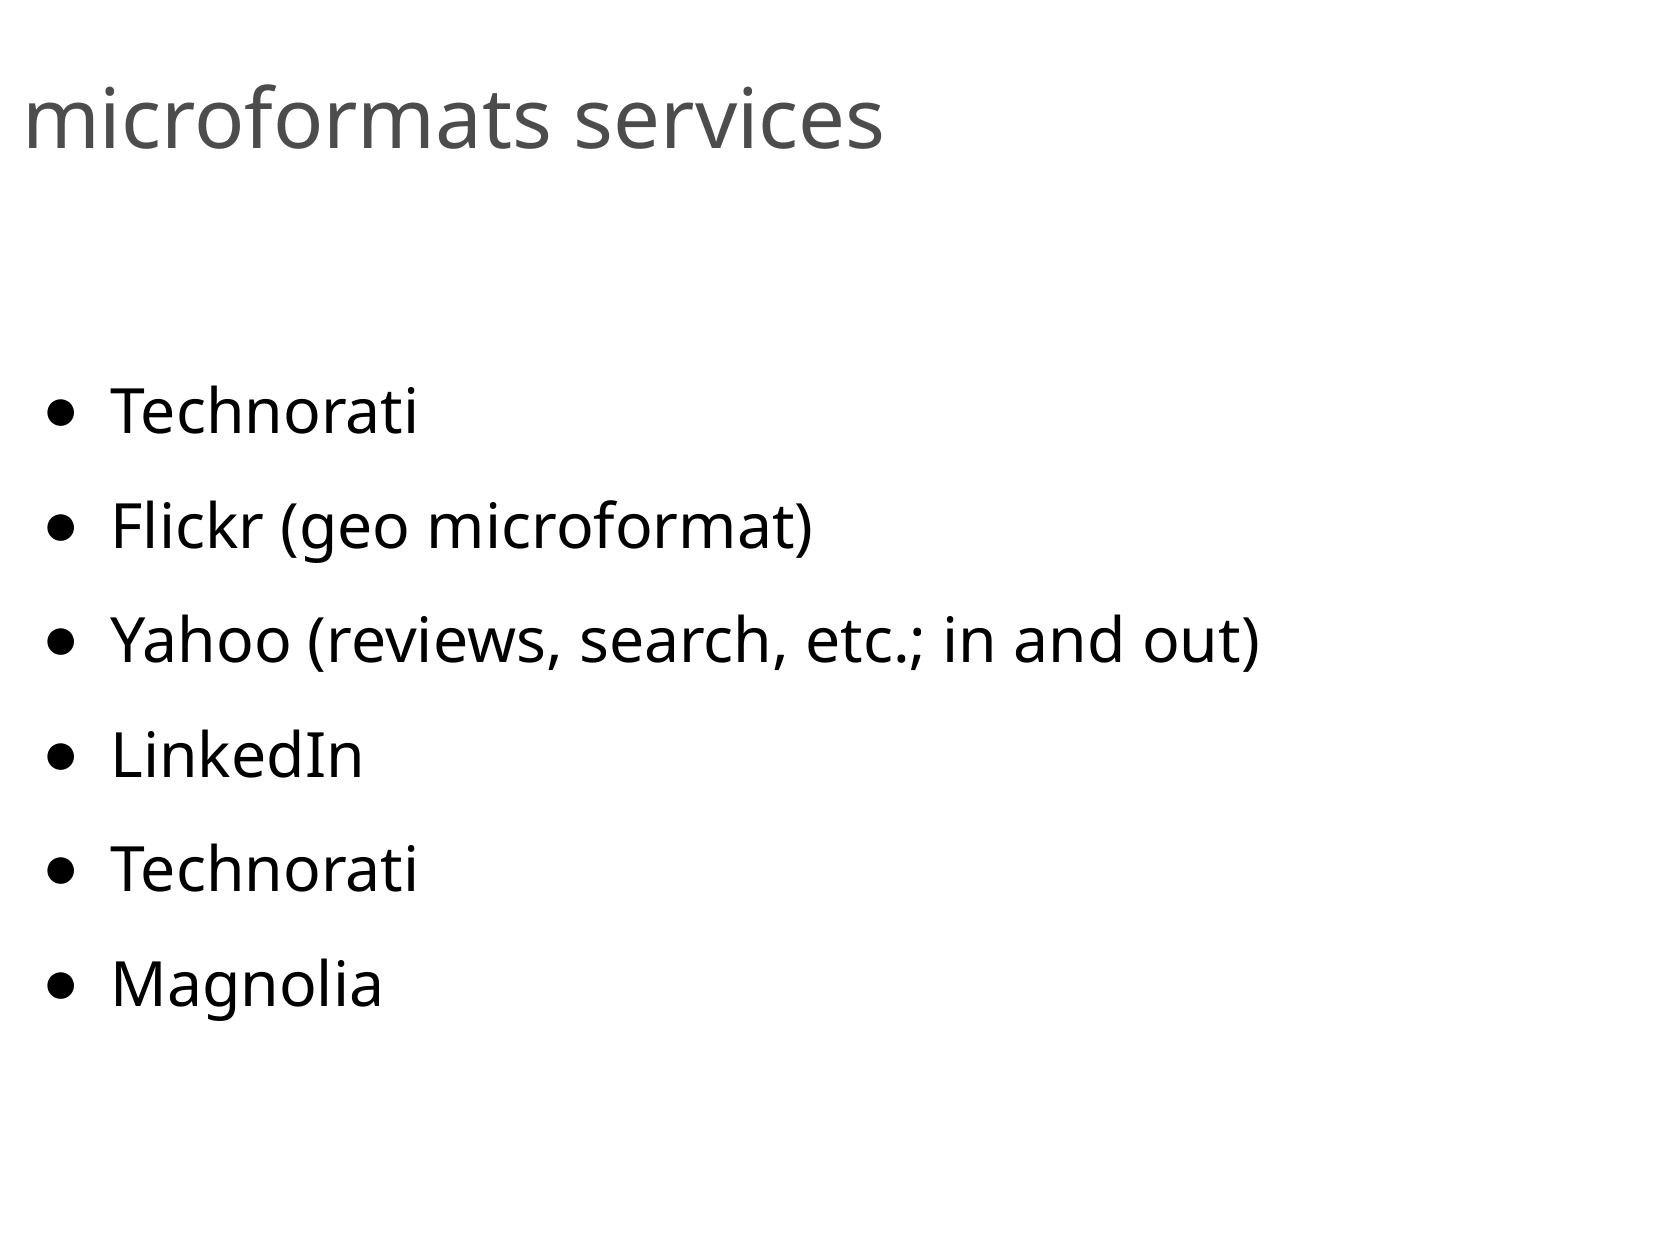

# microformats services
Technorati
Flickr (geo microformat)
Yahoo (reviews, search, etc.; in and out)
LinkedIn
Technorati
Magnolia